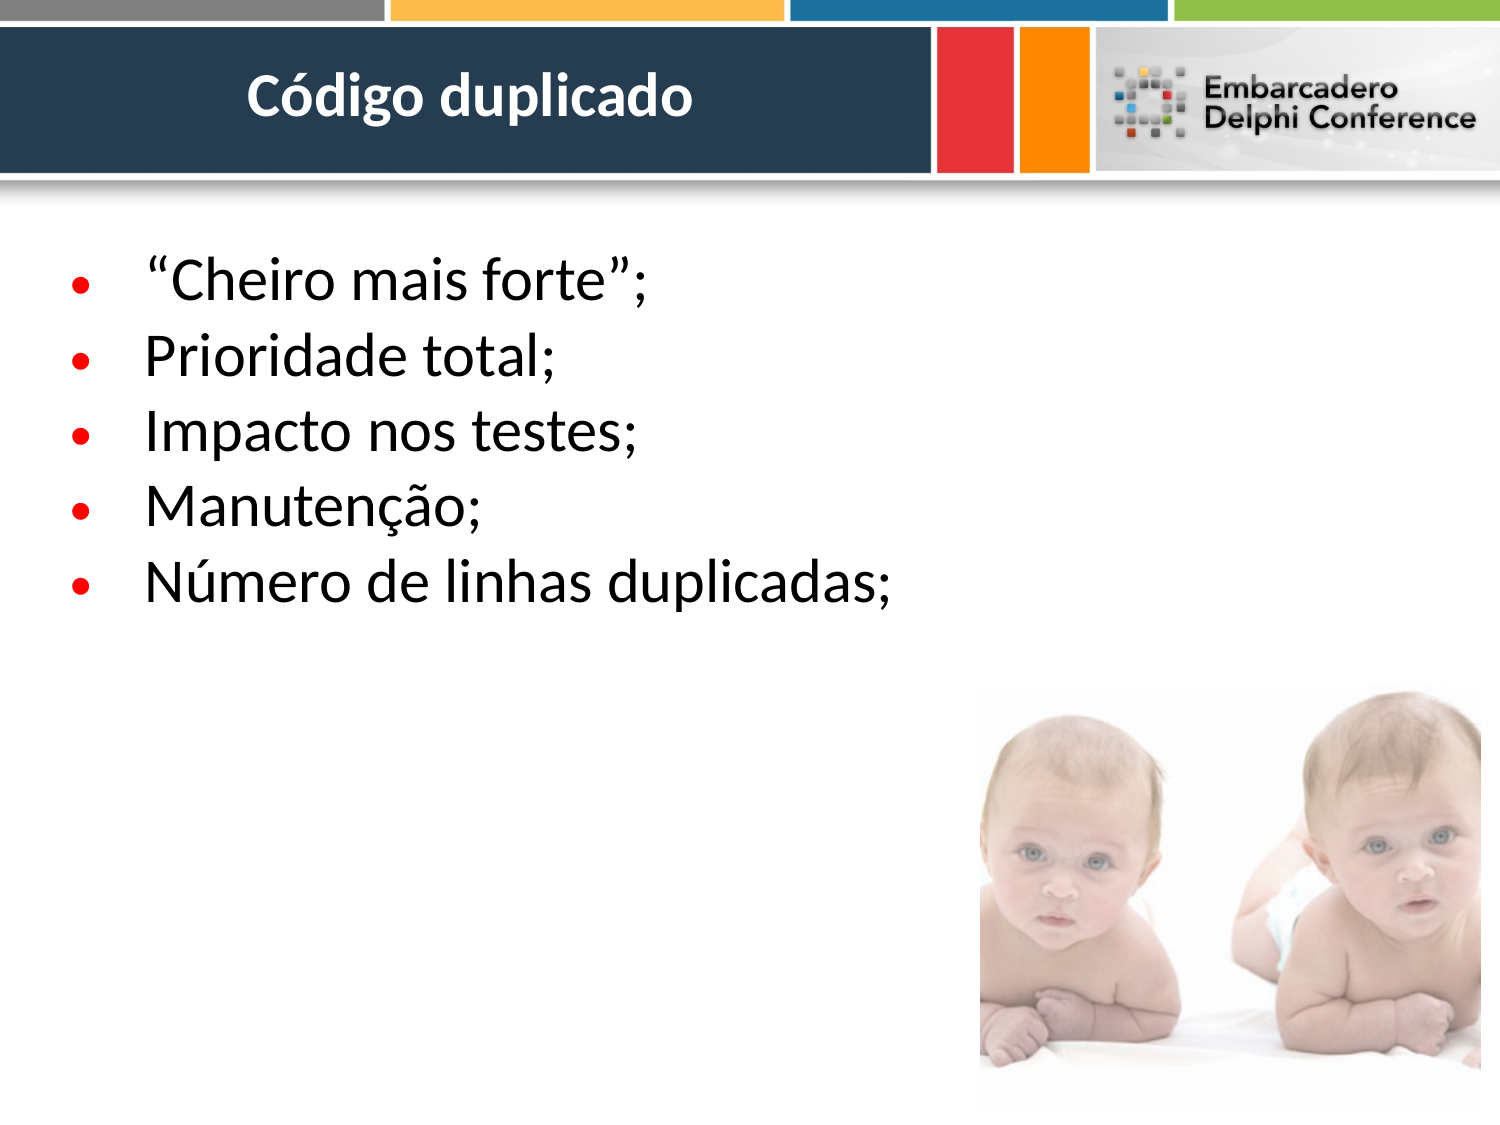

# Código duplicado
“Cheiro mais forte”;
Prioridade total;
Impacto nos testes;
Manutenção;
Número de linhas duplicadas;